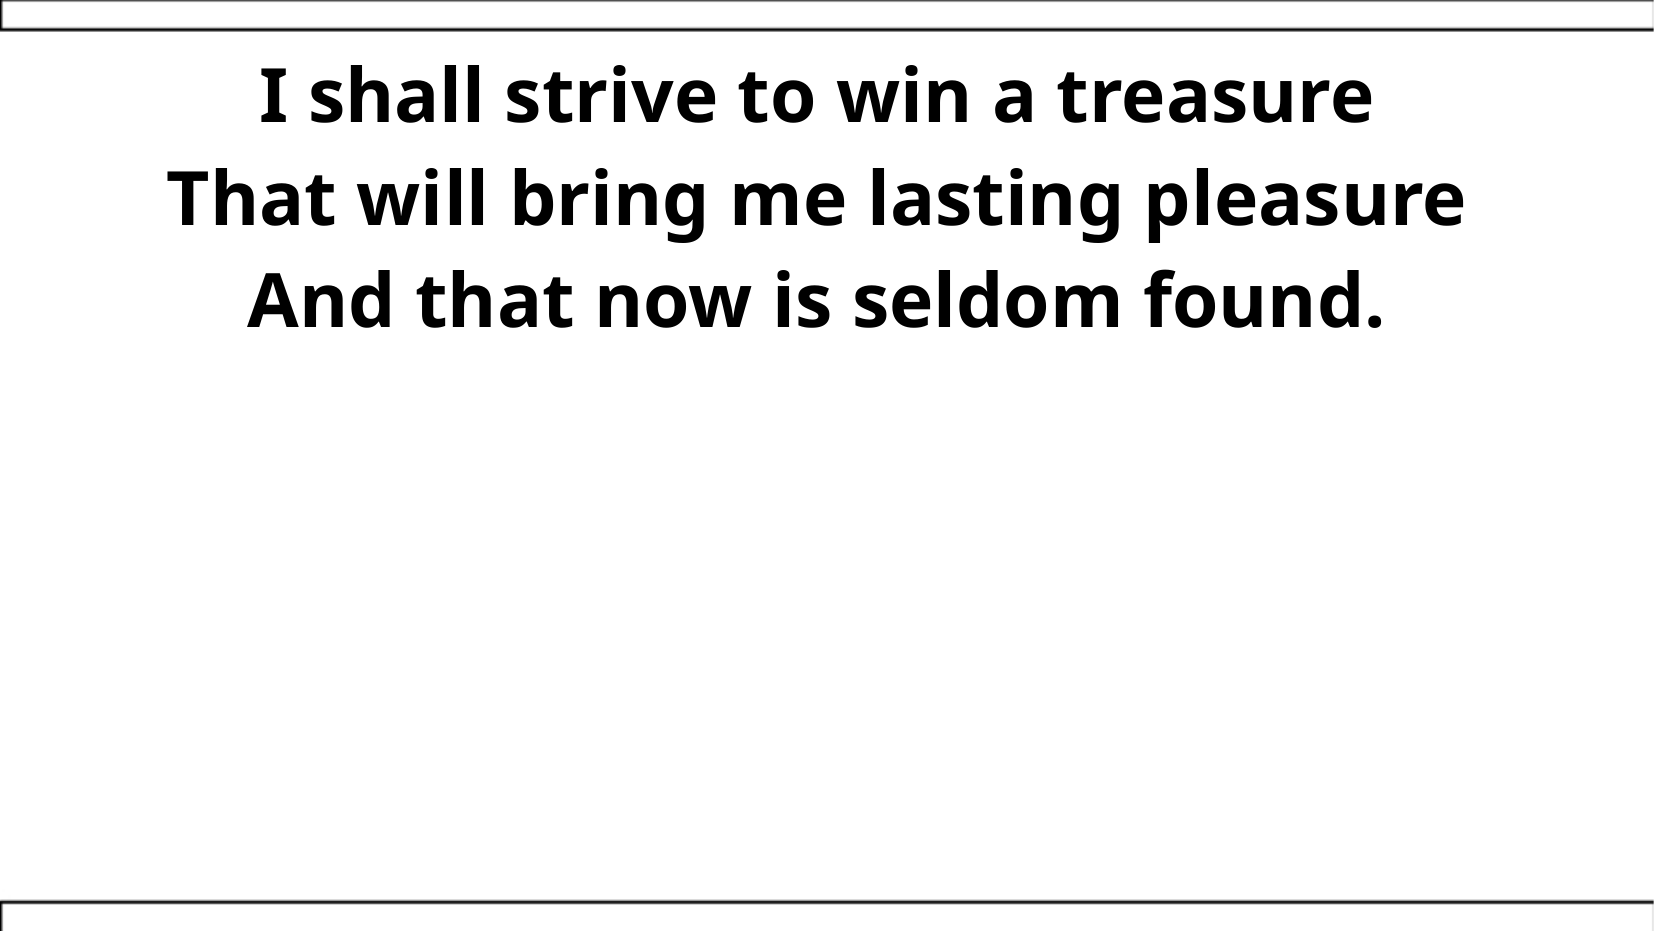

I shall strive to win a treasure
That will bring me lasting pleasure
And that now is seldom found.